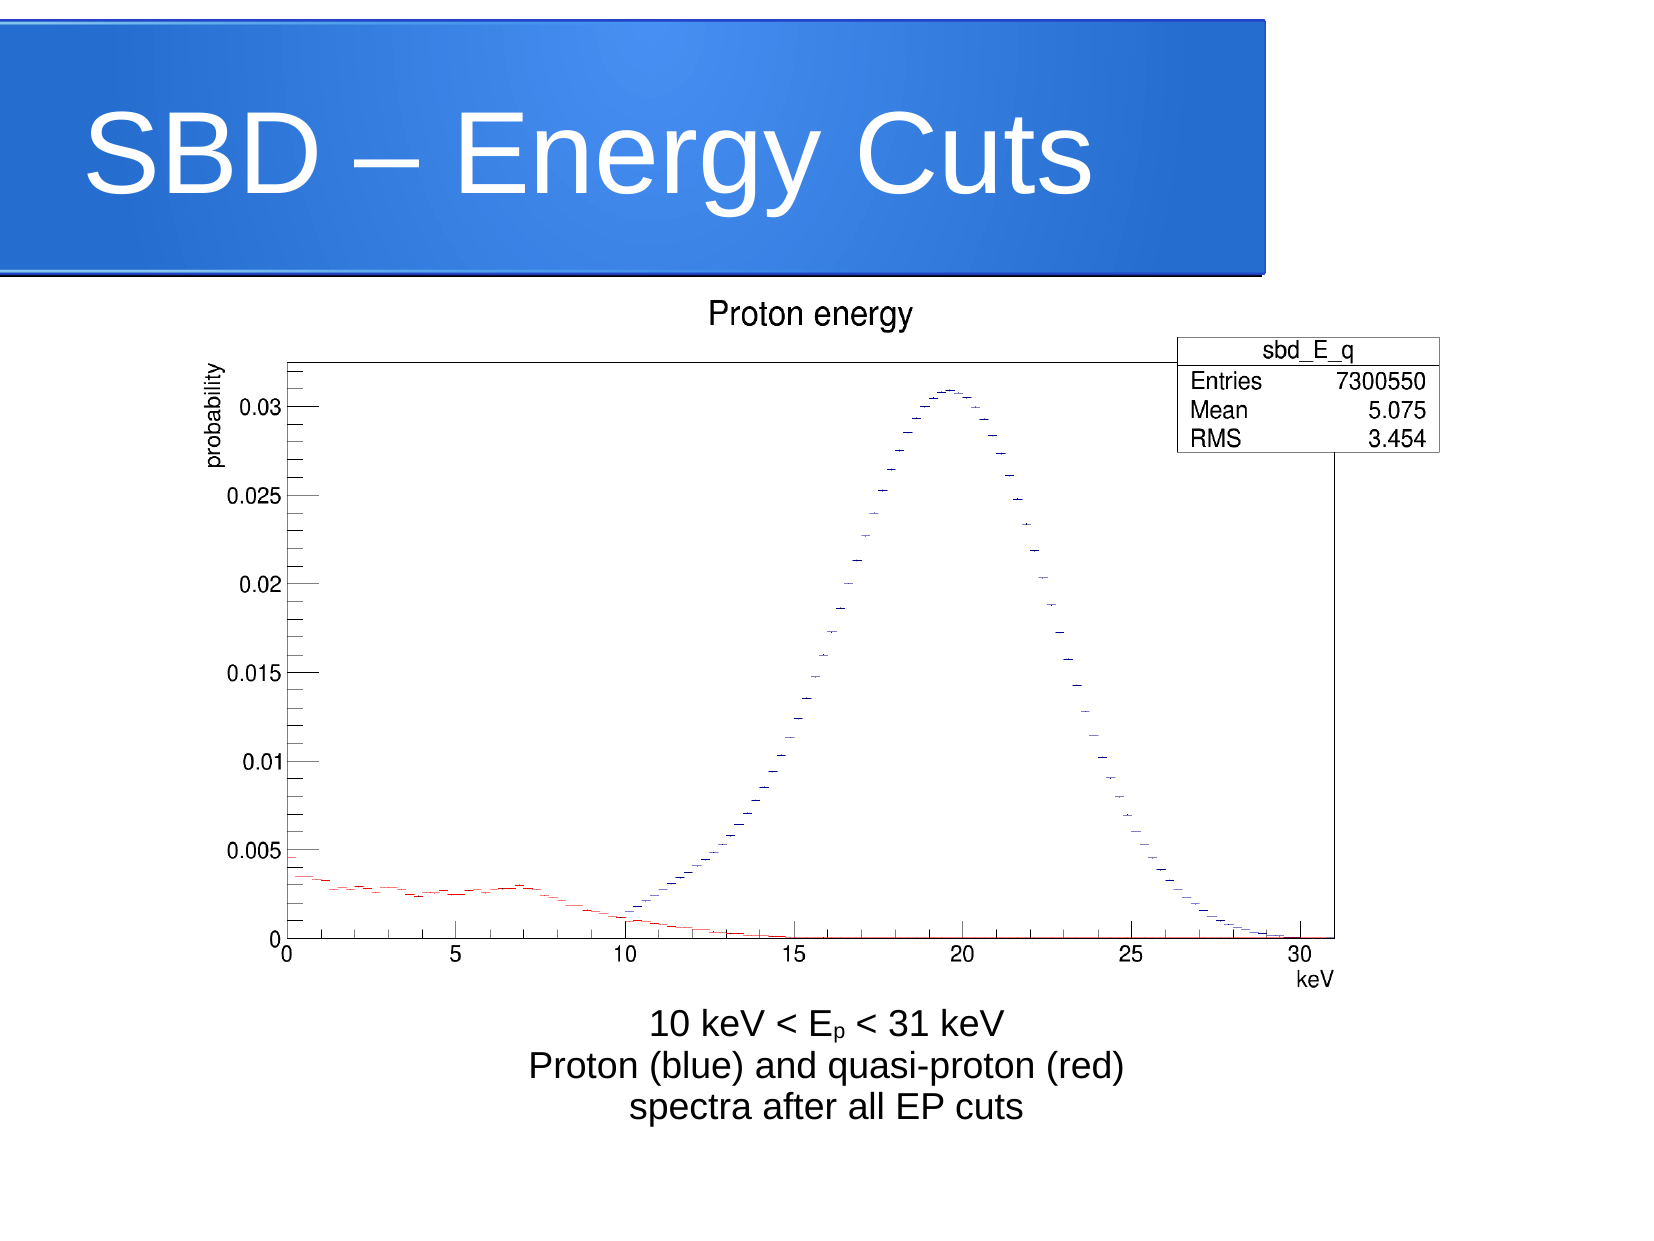

# SBD – Energy Cuts
10 keV < Ep < 31 keV
Proton (blue) and quasi-proton (red)
spectra after all EP cuts